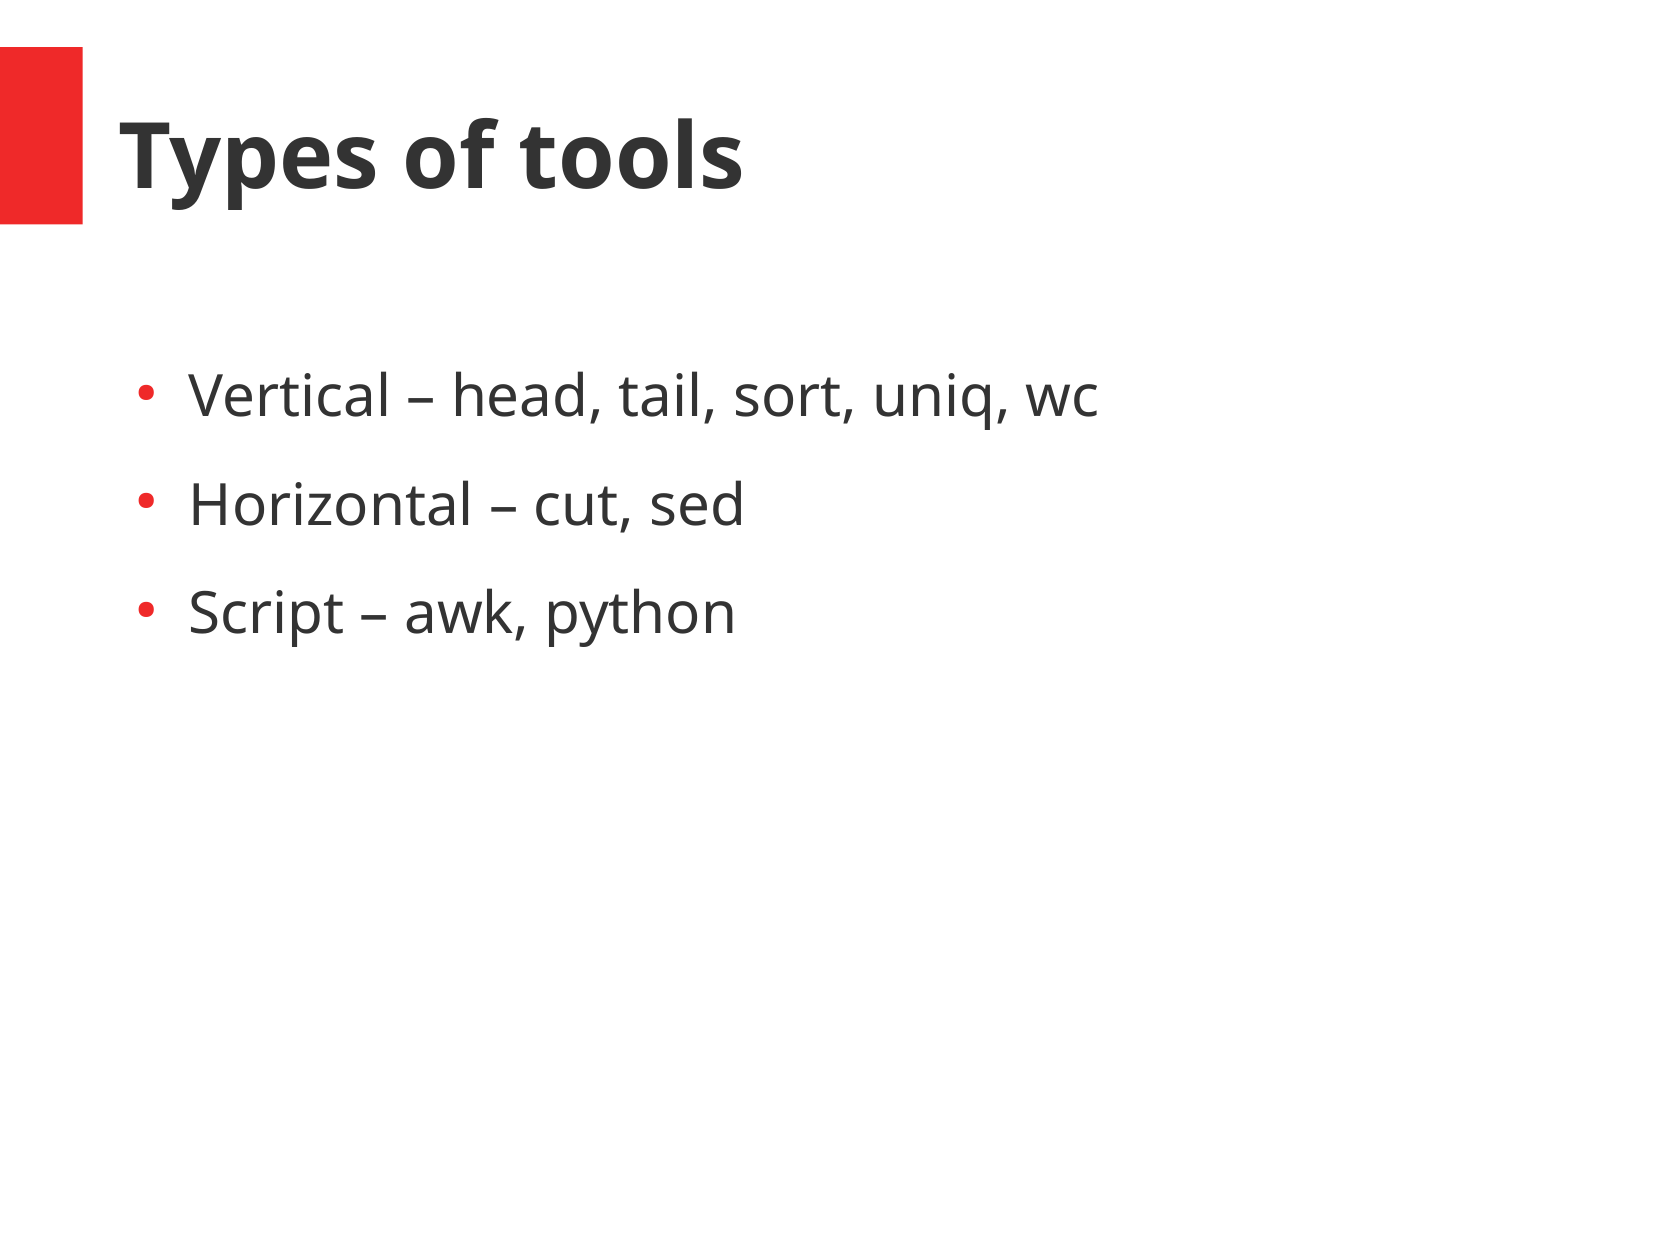

# Types of tools
Vertical – head, tail, sort, uniq, wc
Horizontal – cut, sed
Script – awk, python